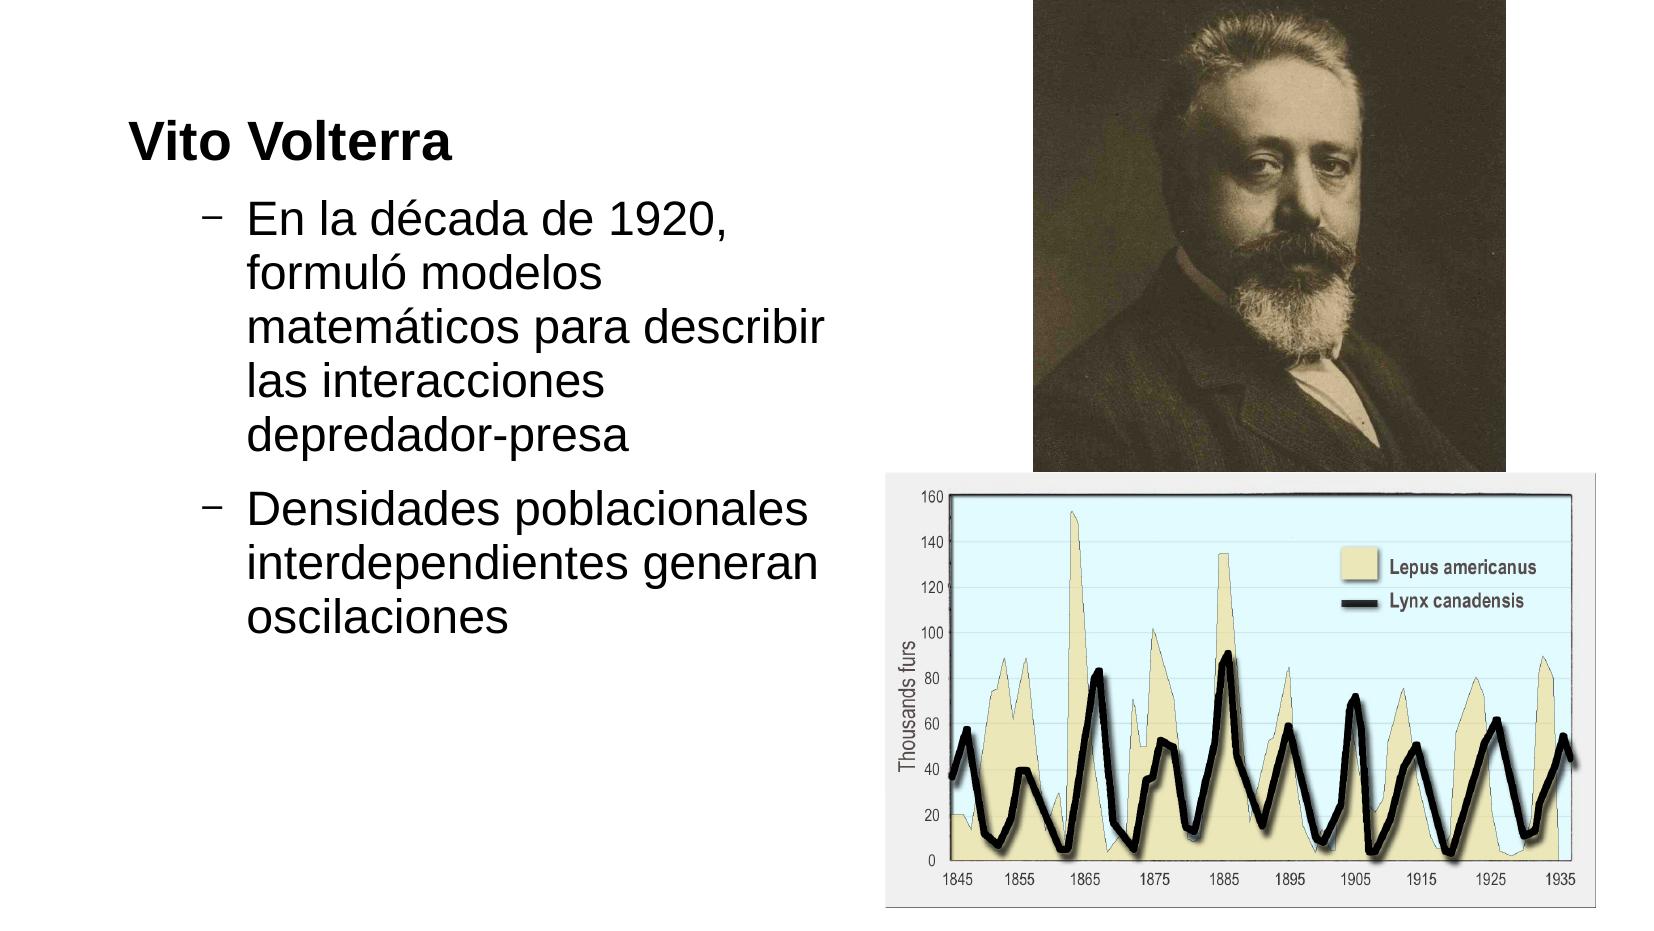

# Vito Volterra
En la década de 1920, formuló modelos matemáticos para describir las interacciones depredador-presa
Densidades poblacionales interdependientes generan oscilaciones